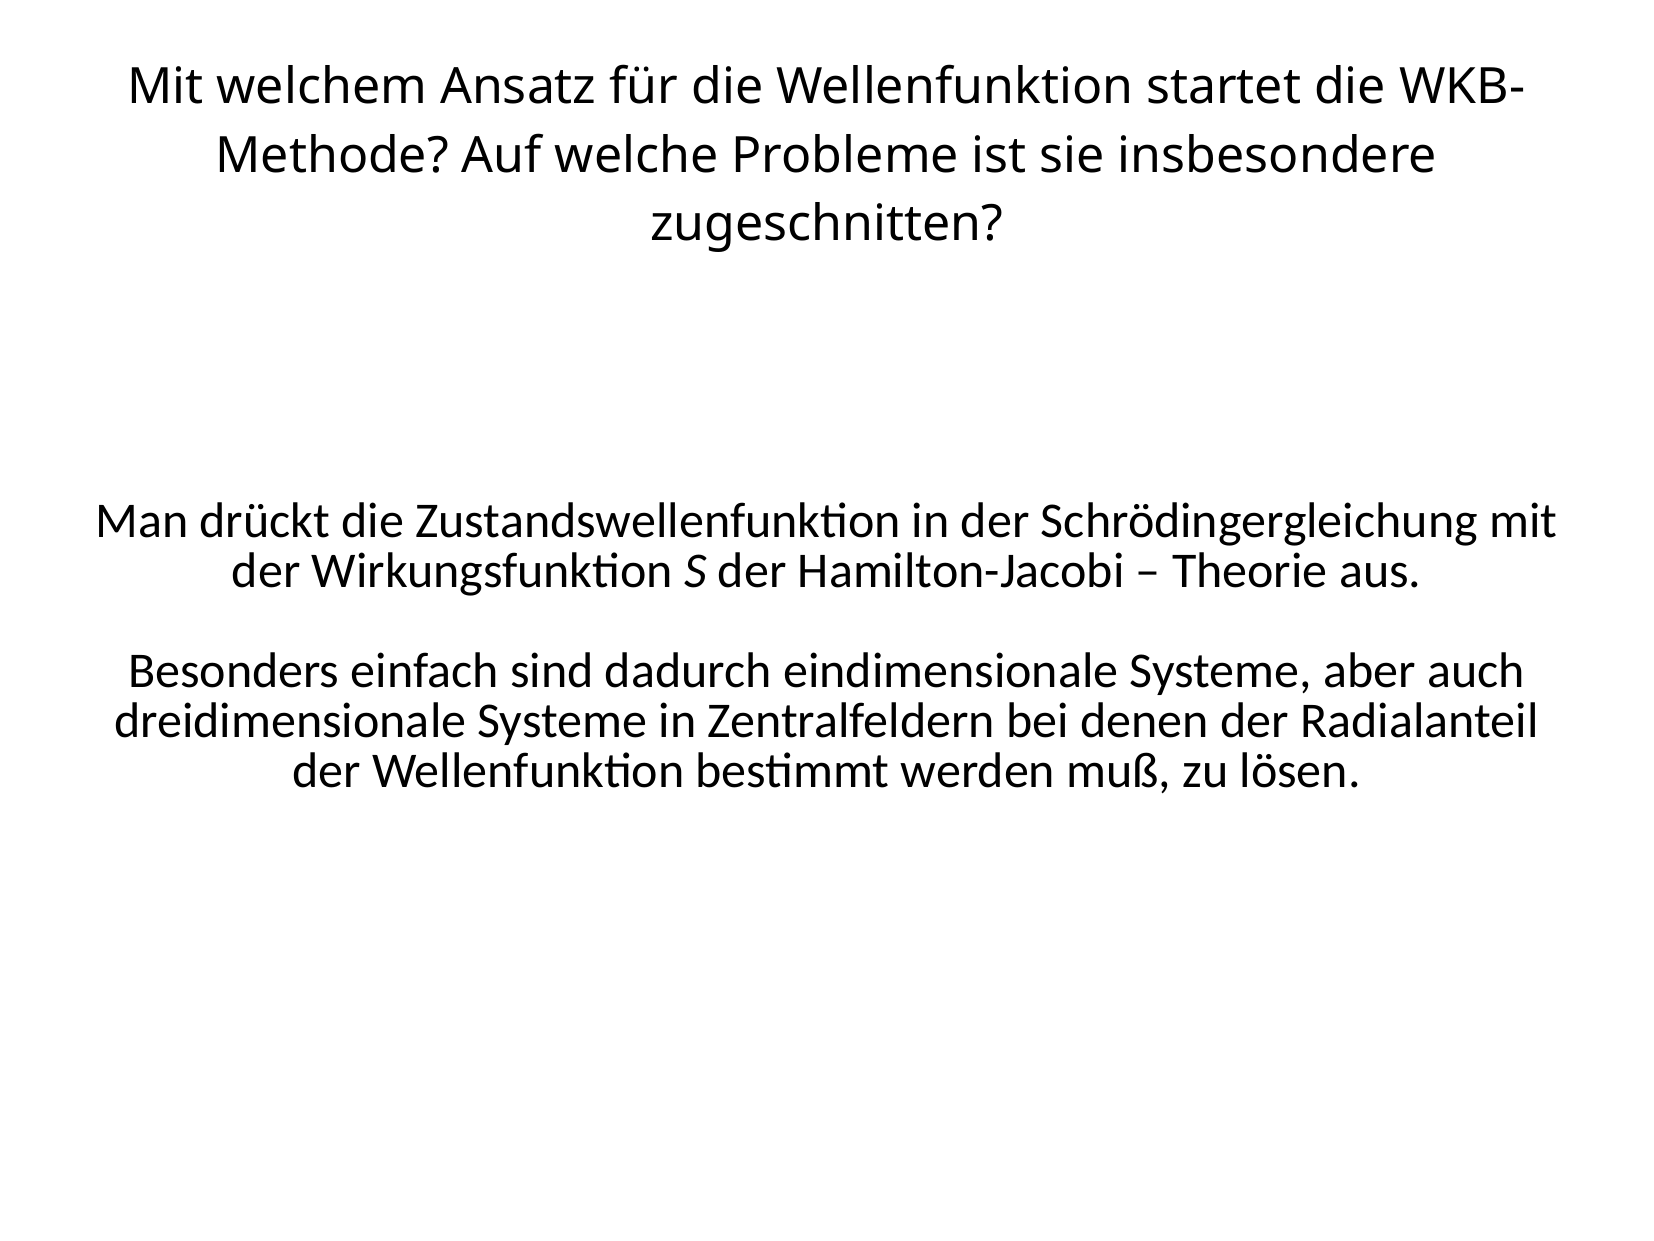

# Mit welchem Ansatz für die Wellenfunktion startet die WKB-Methode? Auf welche Probleme ist sie insbesondere zugeschnitten?
Man drückt die Zustandswellenfunktion in der Schrödingergleichung mit der Wirkungsfunktion S der Hamilton-Jacobi – Theorie aus.
Besonders einfach sind dadurch eindimensionale Systeme, aber auch dreidimensionale Systeme in Zentralfeldern bei denen der Radialanteil der Wellenfunktion bestimmt werden muß, zu lösen.